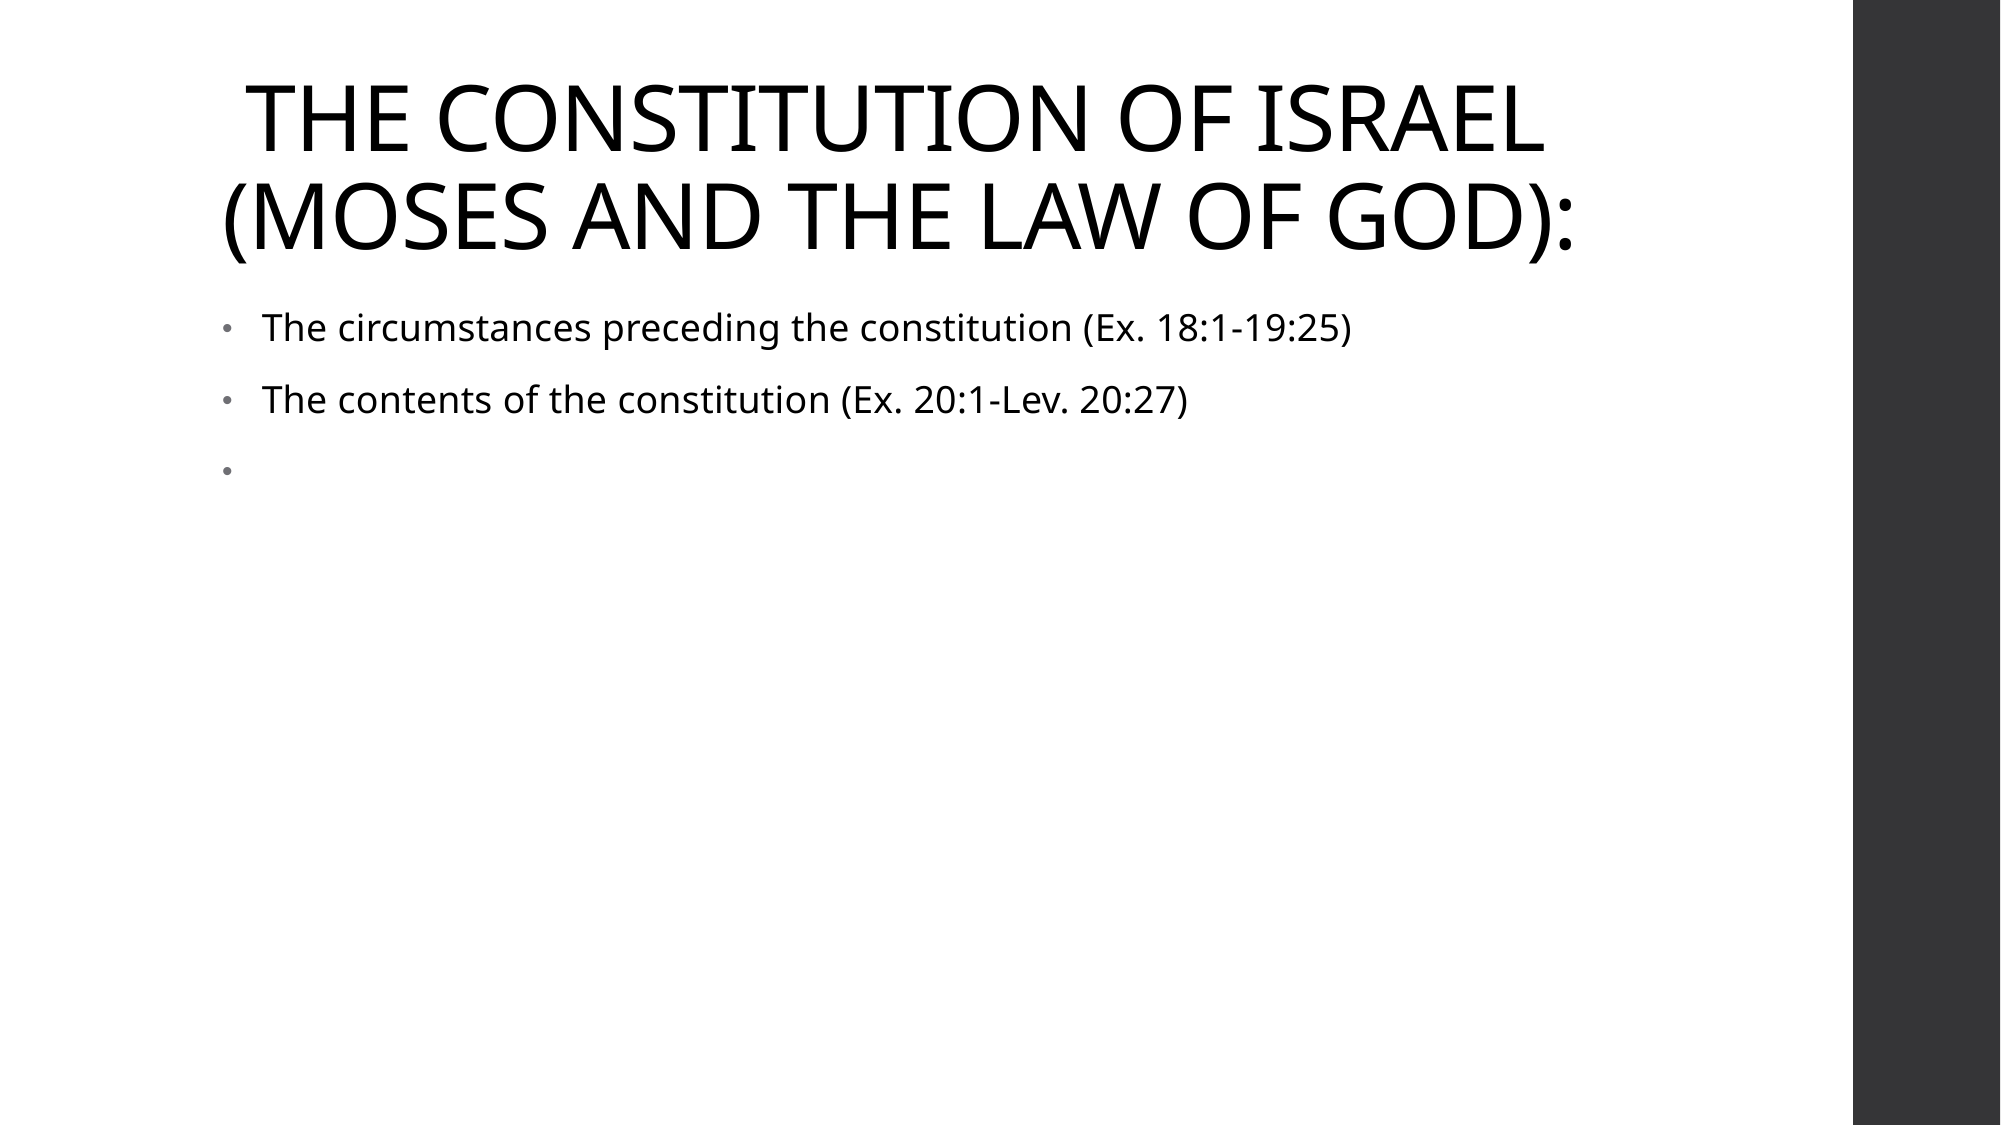

# THE CONSTITUTION OF ISRAEL (MOSES AND THE LAW OF GOD):
 The circumstances preceding the constitution (Ex. 18:1-19:25)
 The contents of the constitution (Ex. 20:1-Lev. 20:27)